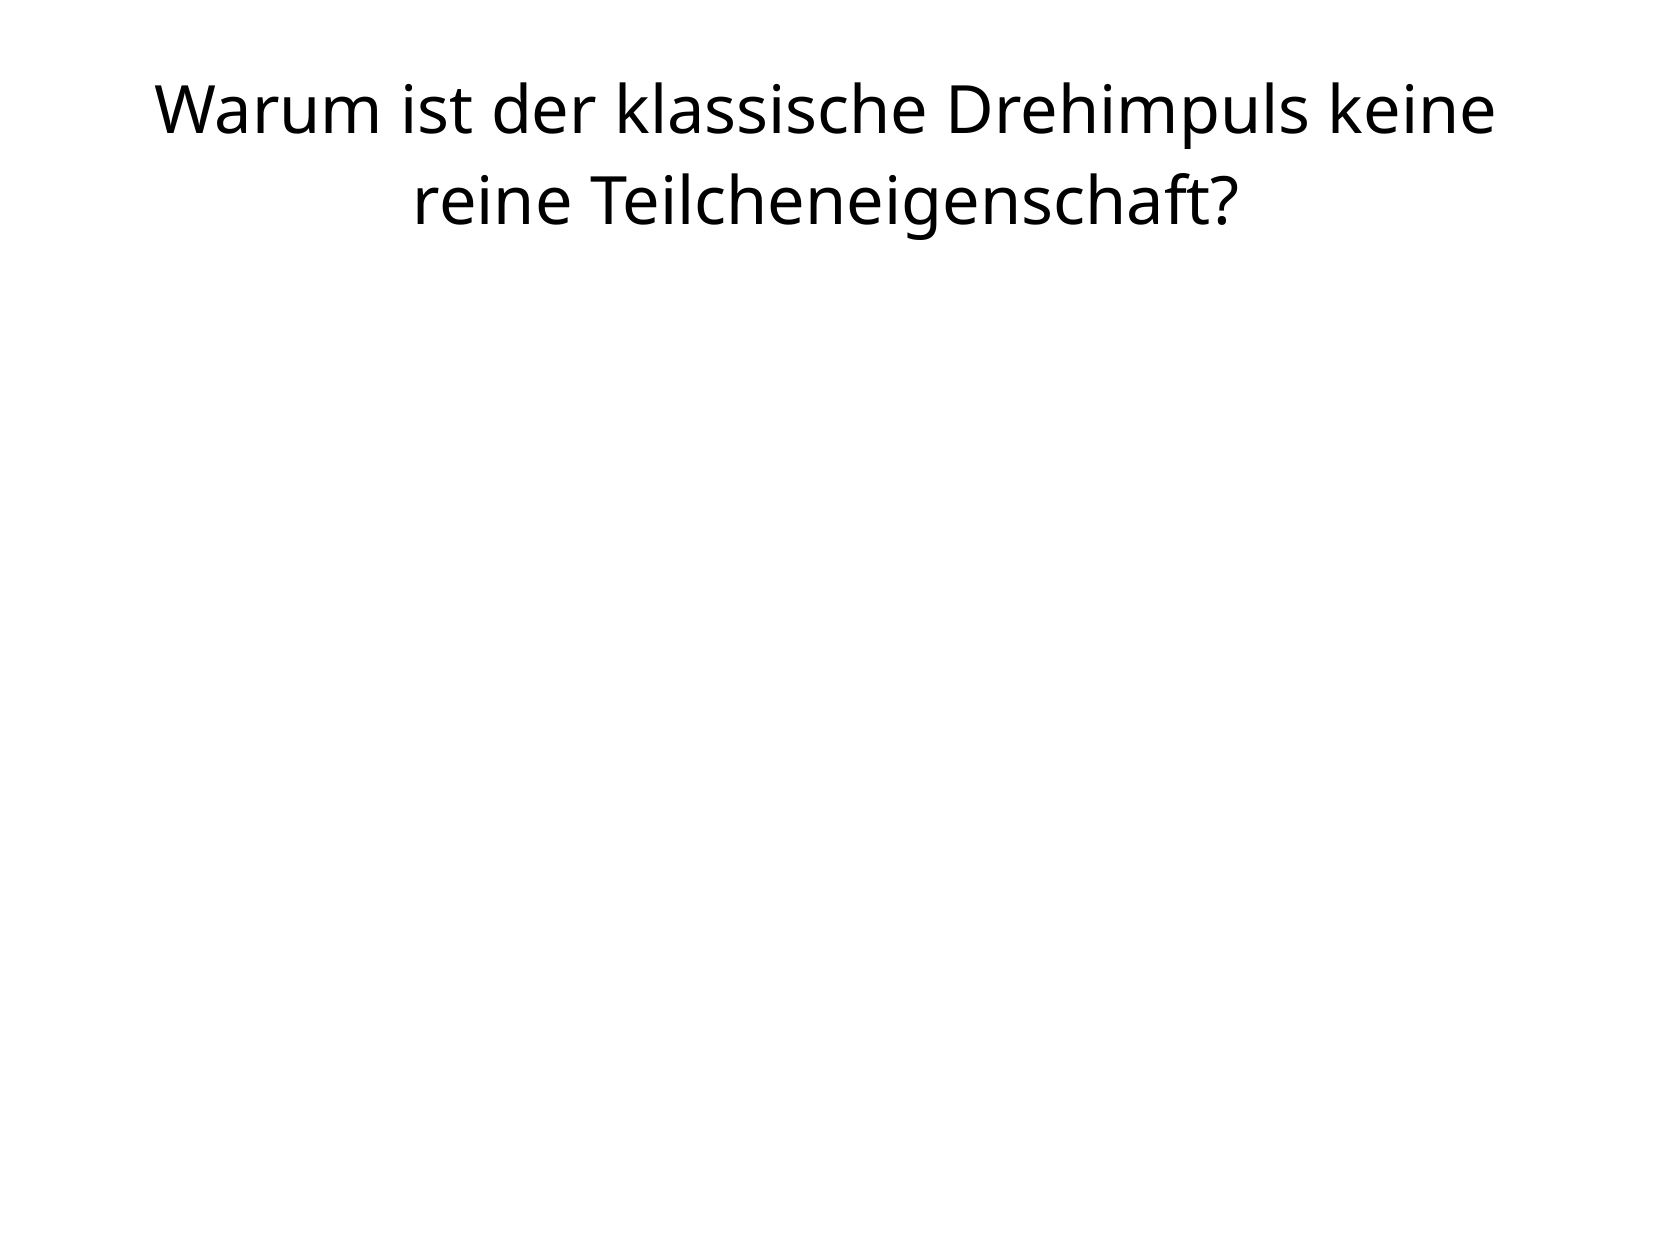

# Warum ist der klassische Drehimpuls keine reine Teilcheneigenschaft?